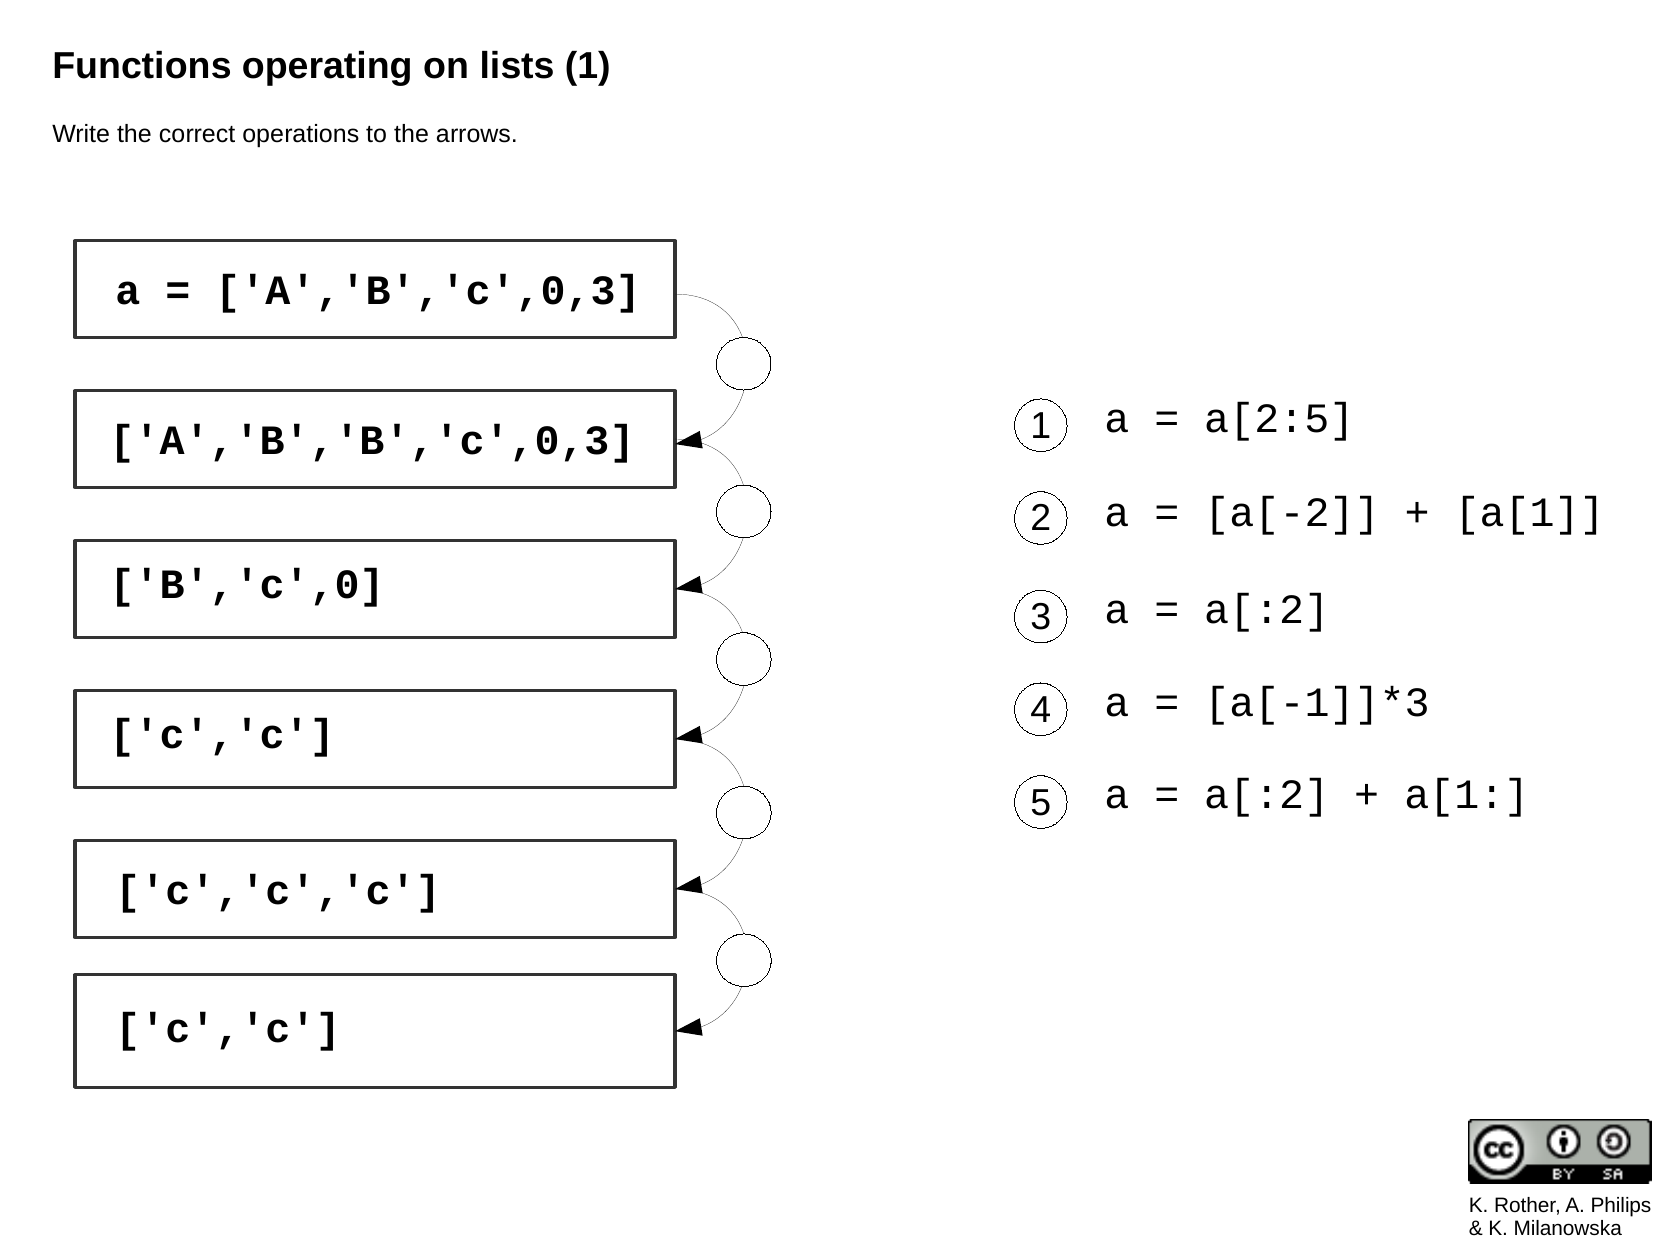

Functions operating on lists (1)
Write the correct operations to the arrows.
a = ['A','B','c',0,3]
a = a[2:5]
1
['A','B','B','c',0,3]
a = [a[-2]] + [a[1]]
2
['B','c',0]
a = a[:2]
3
a = [a[-1]]*3
4
['c','c']
a = a[:2] + a[1:]
5
['c','c','c']
['c','c']